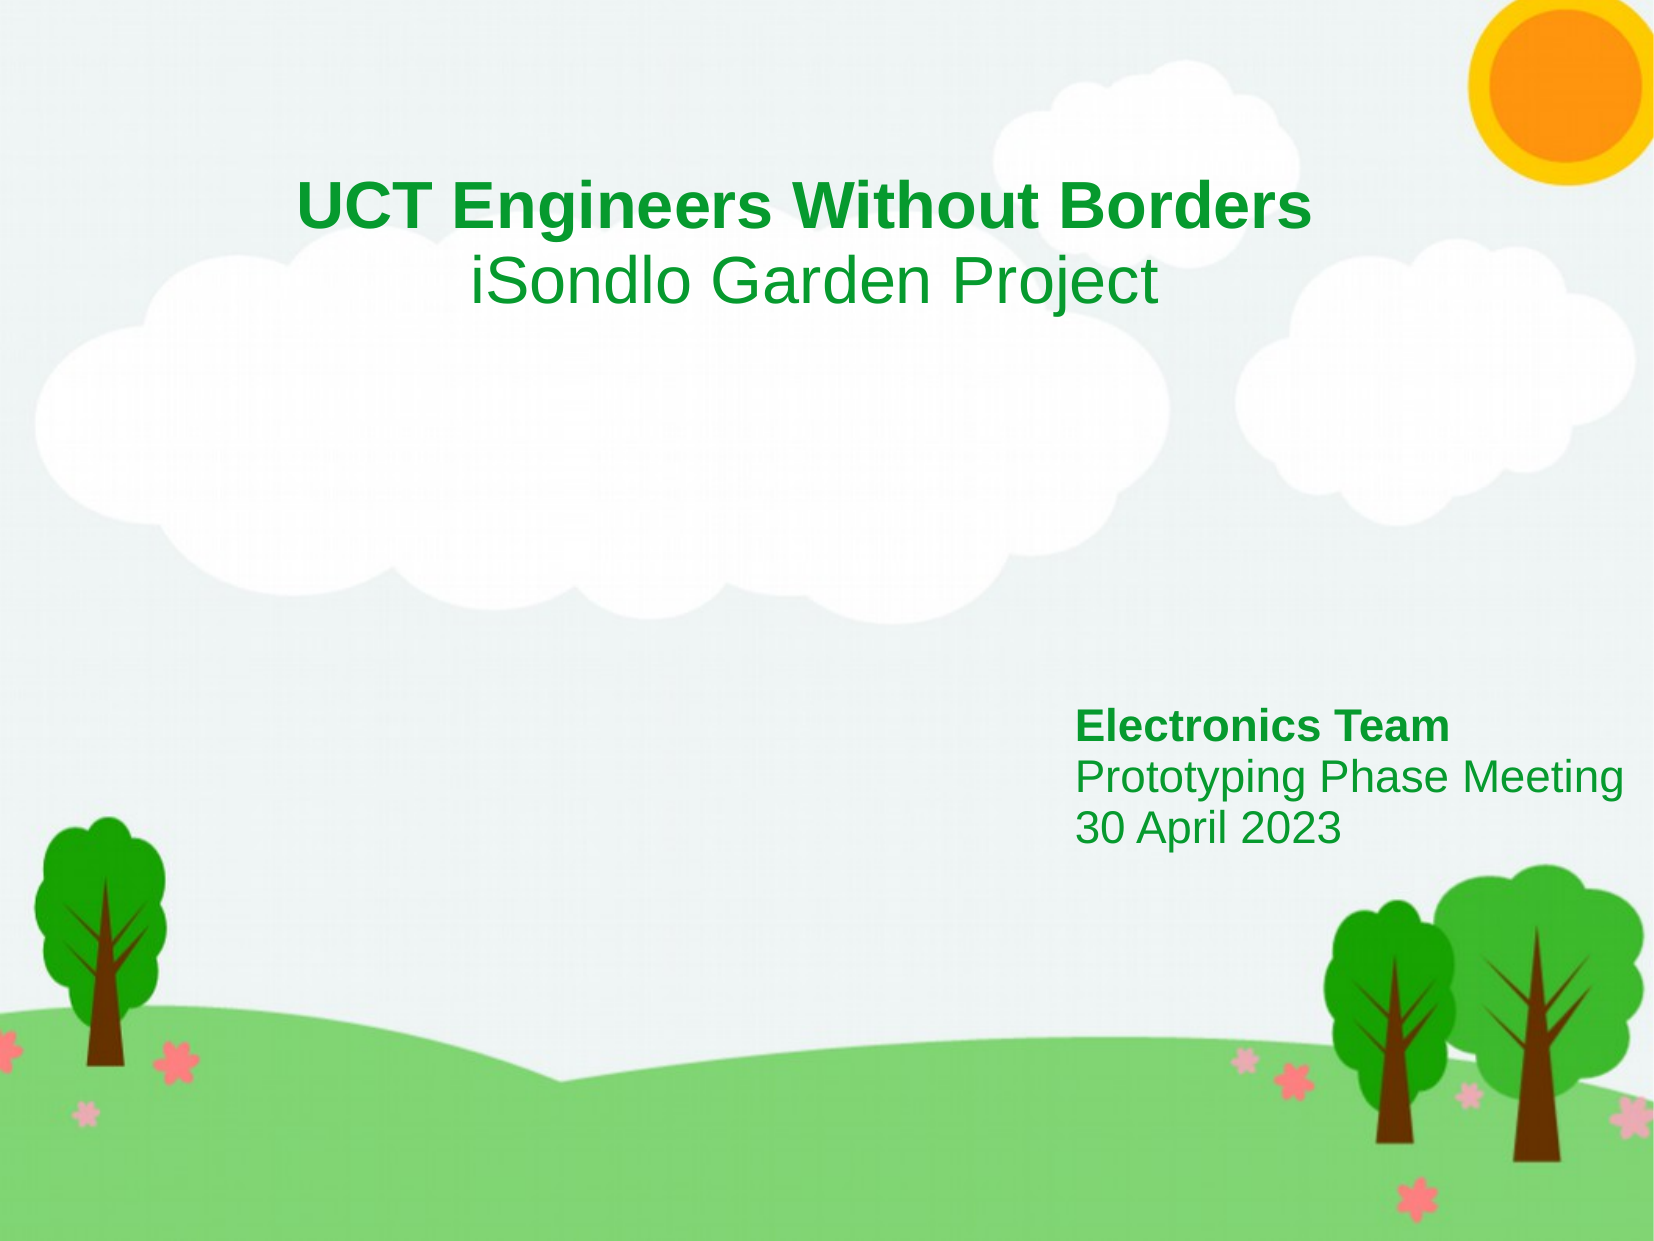

# UCT Engineers Without Borders iSondlo Garden Project
Electronics Team
Prototyping Phase Meeting
30 April 2023